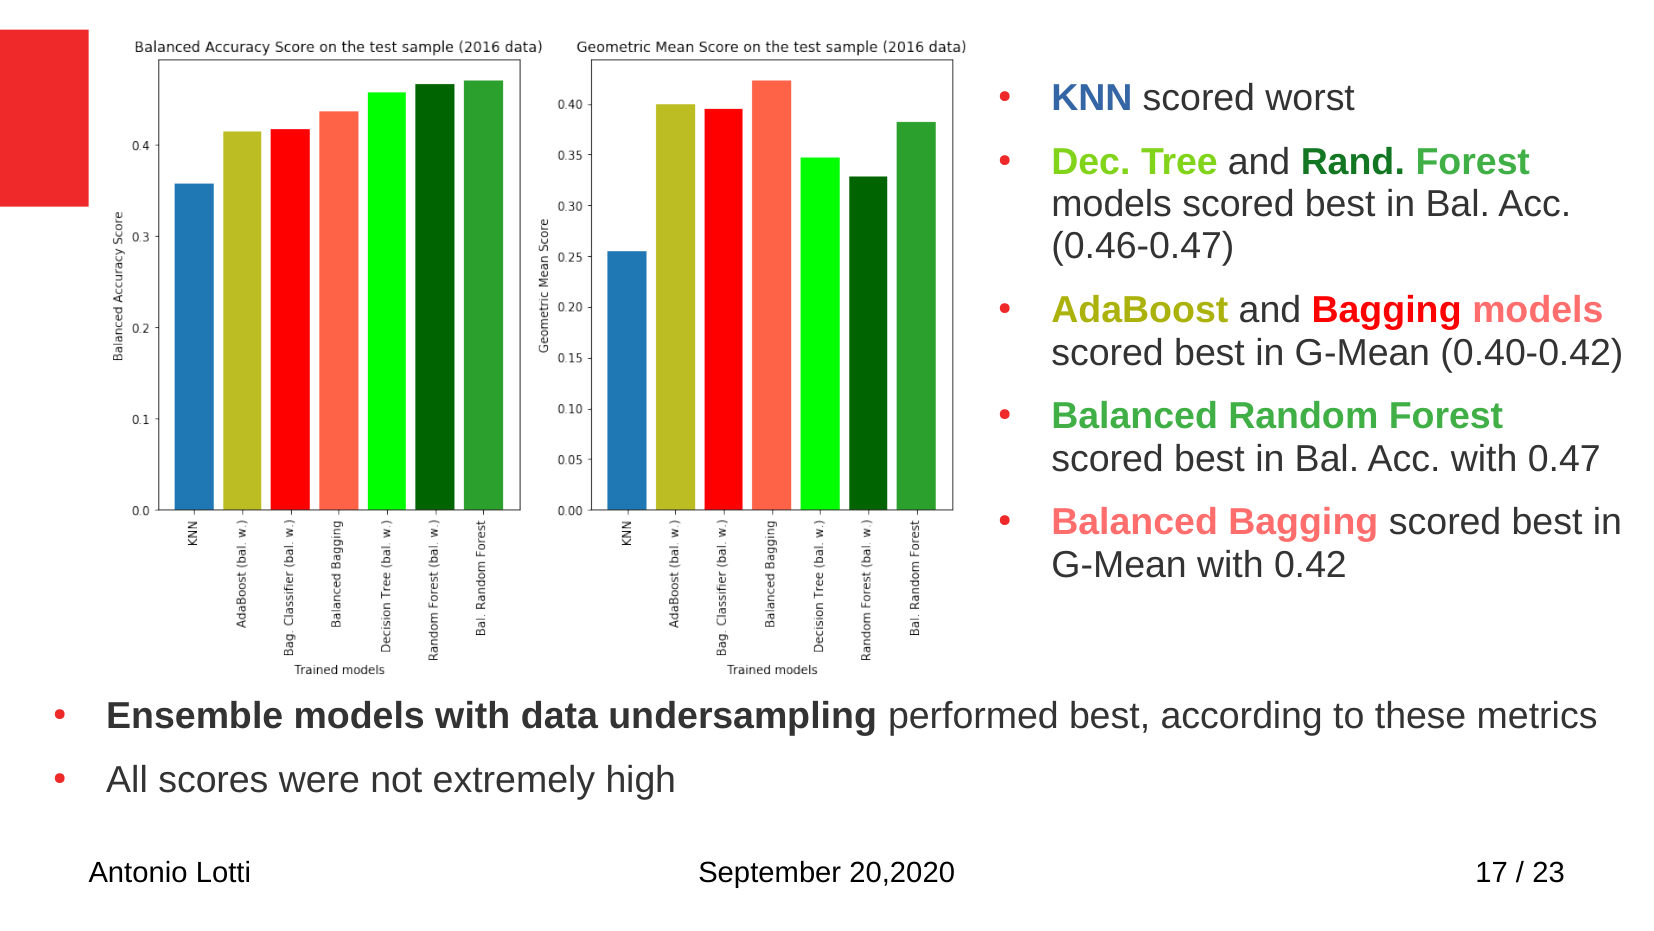

# KNN scored worst
Dec. Tree and Rand. Forest models scored best in Bal. Acc. (0.46-0.47)
AdaBoost and Bagging models scored best in G-Mean (0.40-0.42)
Balanced Random Forest scored best in Bal. Acc. with 0.47
Balanced Bagging scored best in G-Mean with 0.42
Ensemble models with data undersampling performed best, according to these metrics
All scores were not extremely high
17